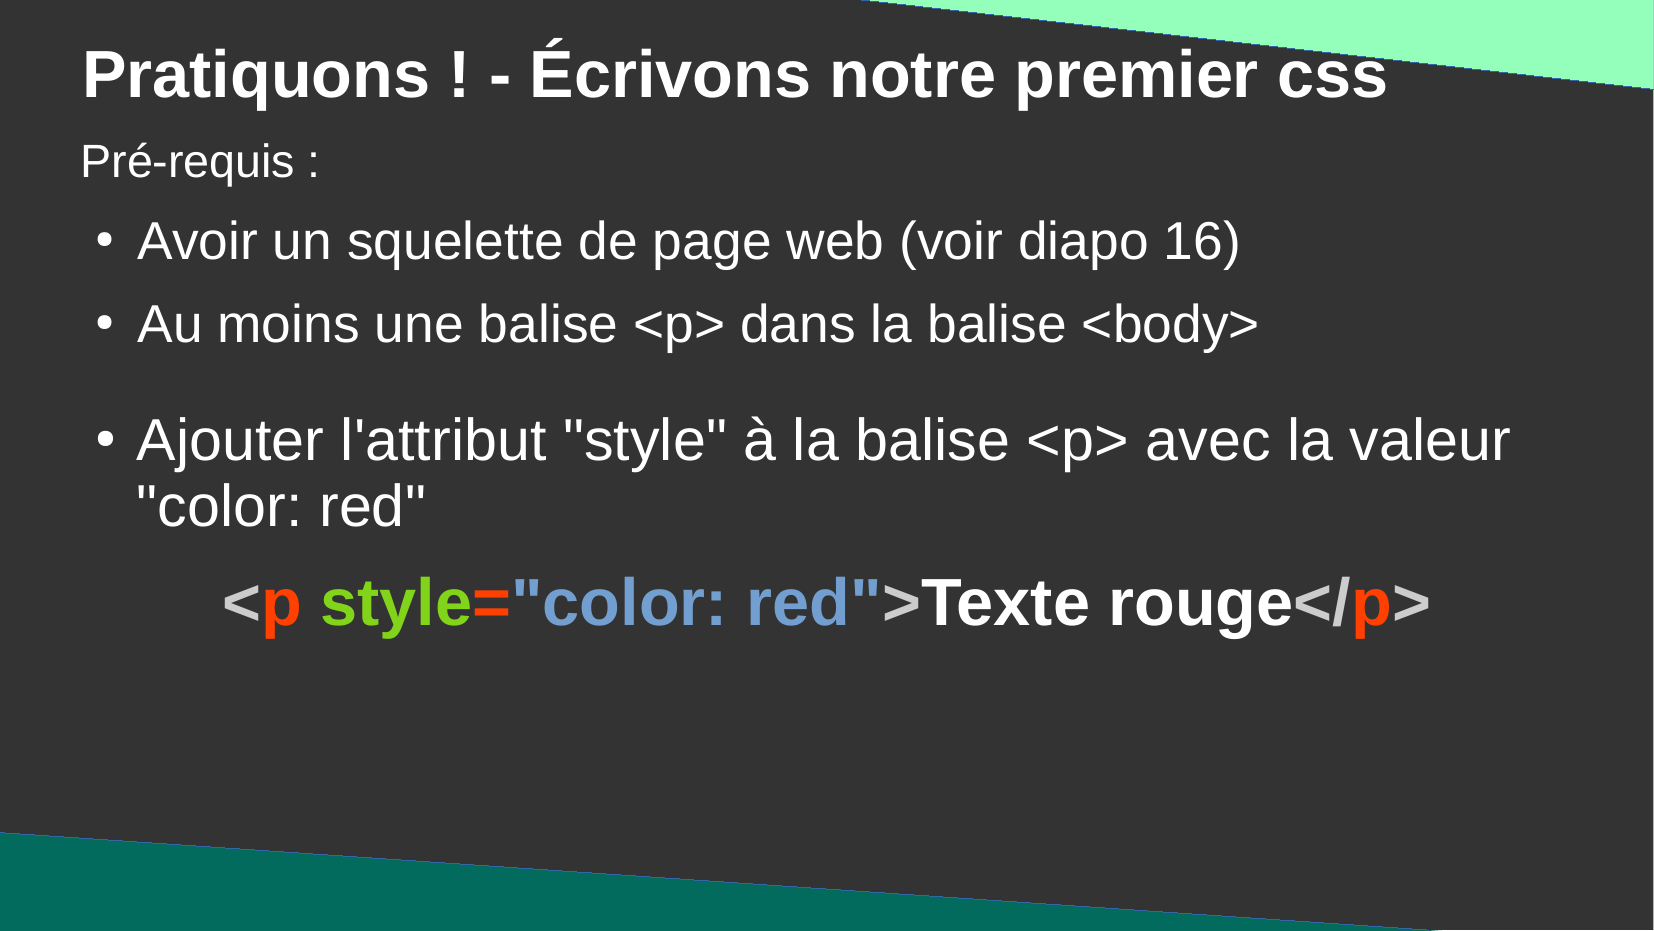

# Pratiquons ! - Écrivons notre premier css
Pré-requis :
Avoir un squelette de page web (voir diapo 16)
Au moins une balise <p> dans la balise <body>
Ajouter l'attribut "style" à la balise <p> avec la valeur "color: red"
<p style="color: red">Texte rouge</p>